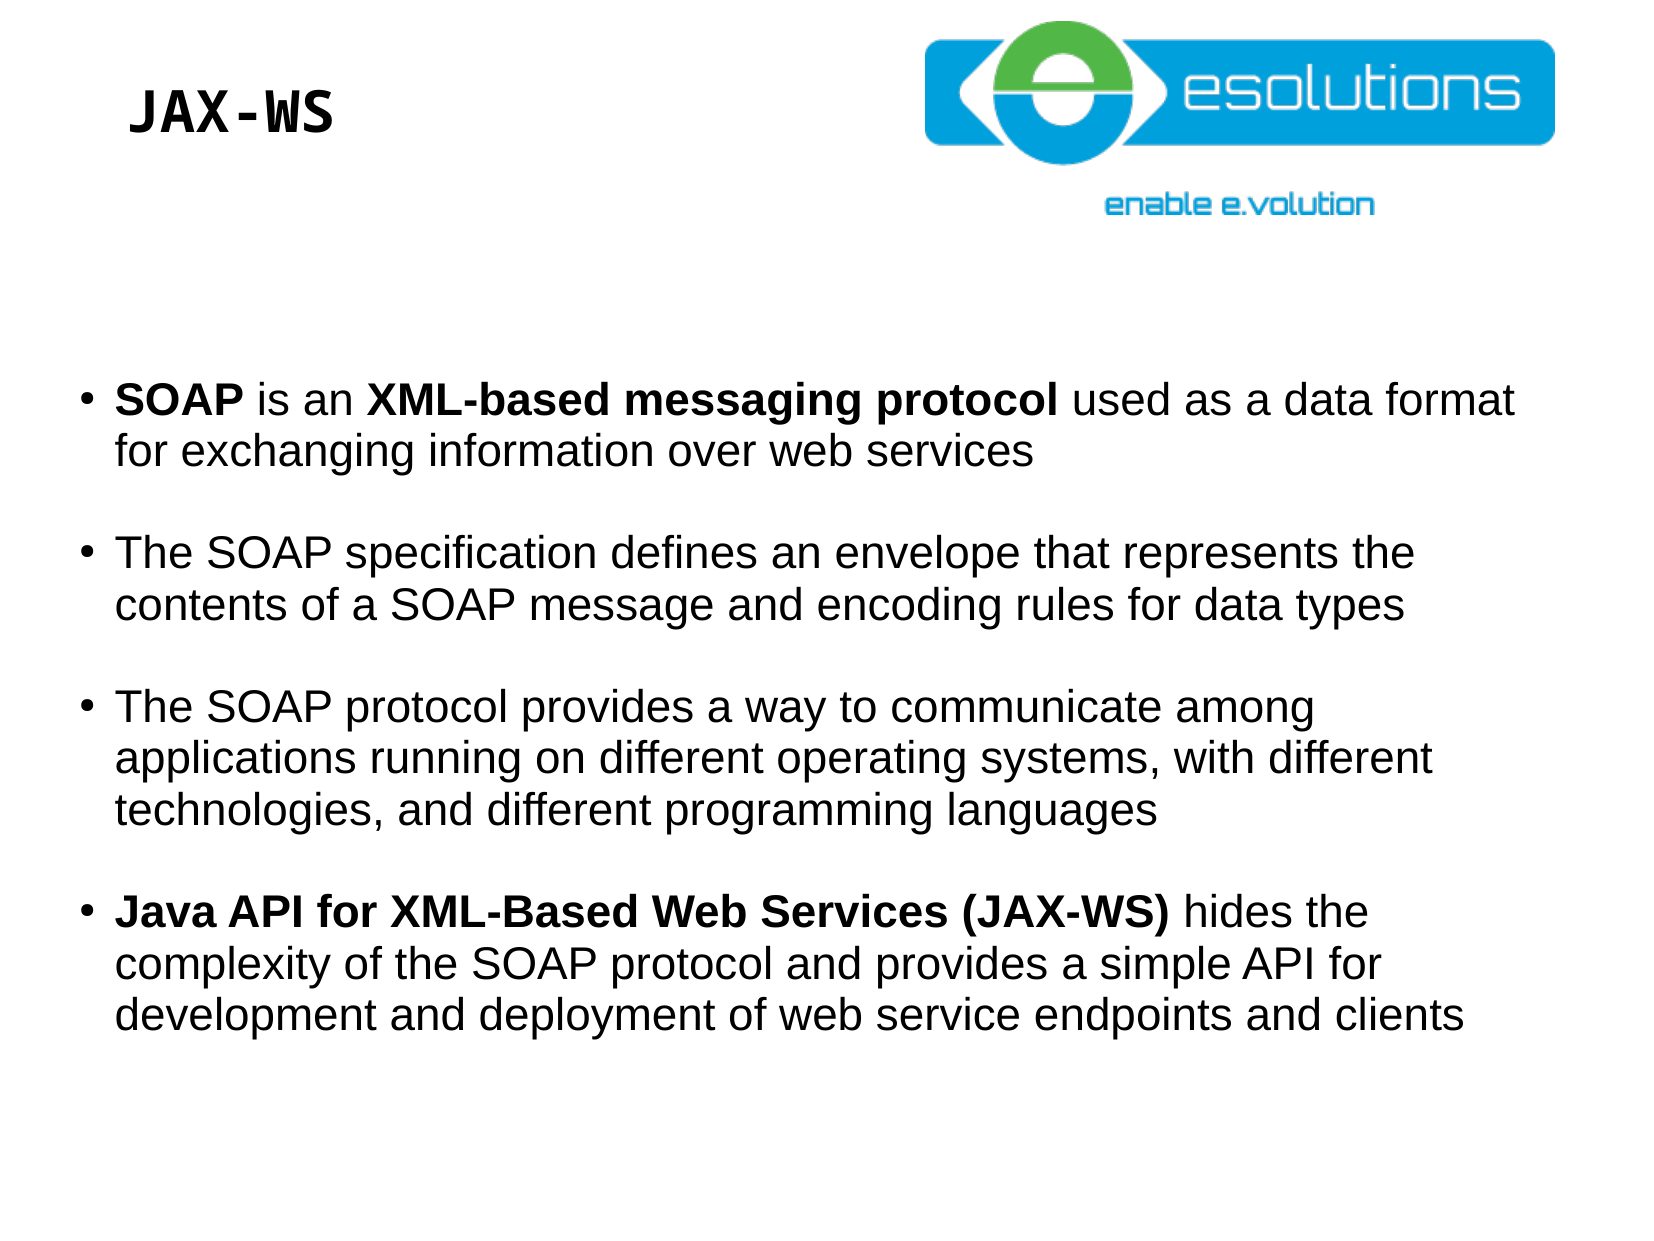

JAX-WS
# SOAP is an XML-based messaging protocol used as a data format for exchanging information over web services
The SOAP specification defines an envelope that represents the contents of a SOAP message and encoding rules for data types
The SOAP protocol provides a way to communicate among applications running on different operating systems, with different technologies, and different programming languages
Java API for XML-Based Web Services (JAX-WS) hides the complexity of the SOAP protocol and provides a simple API for development and deployment of web service endpoints and clients